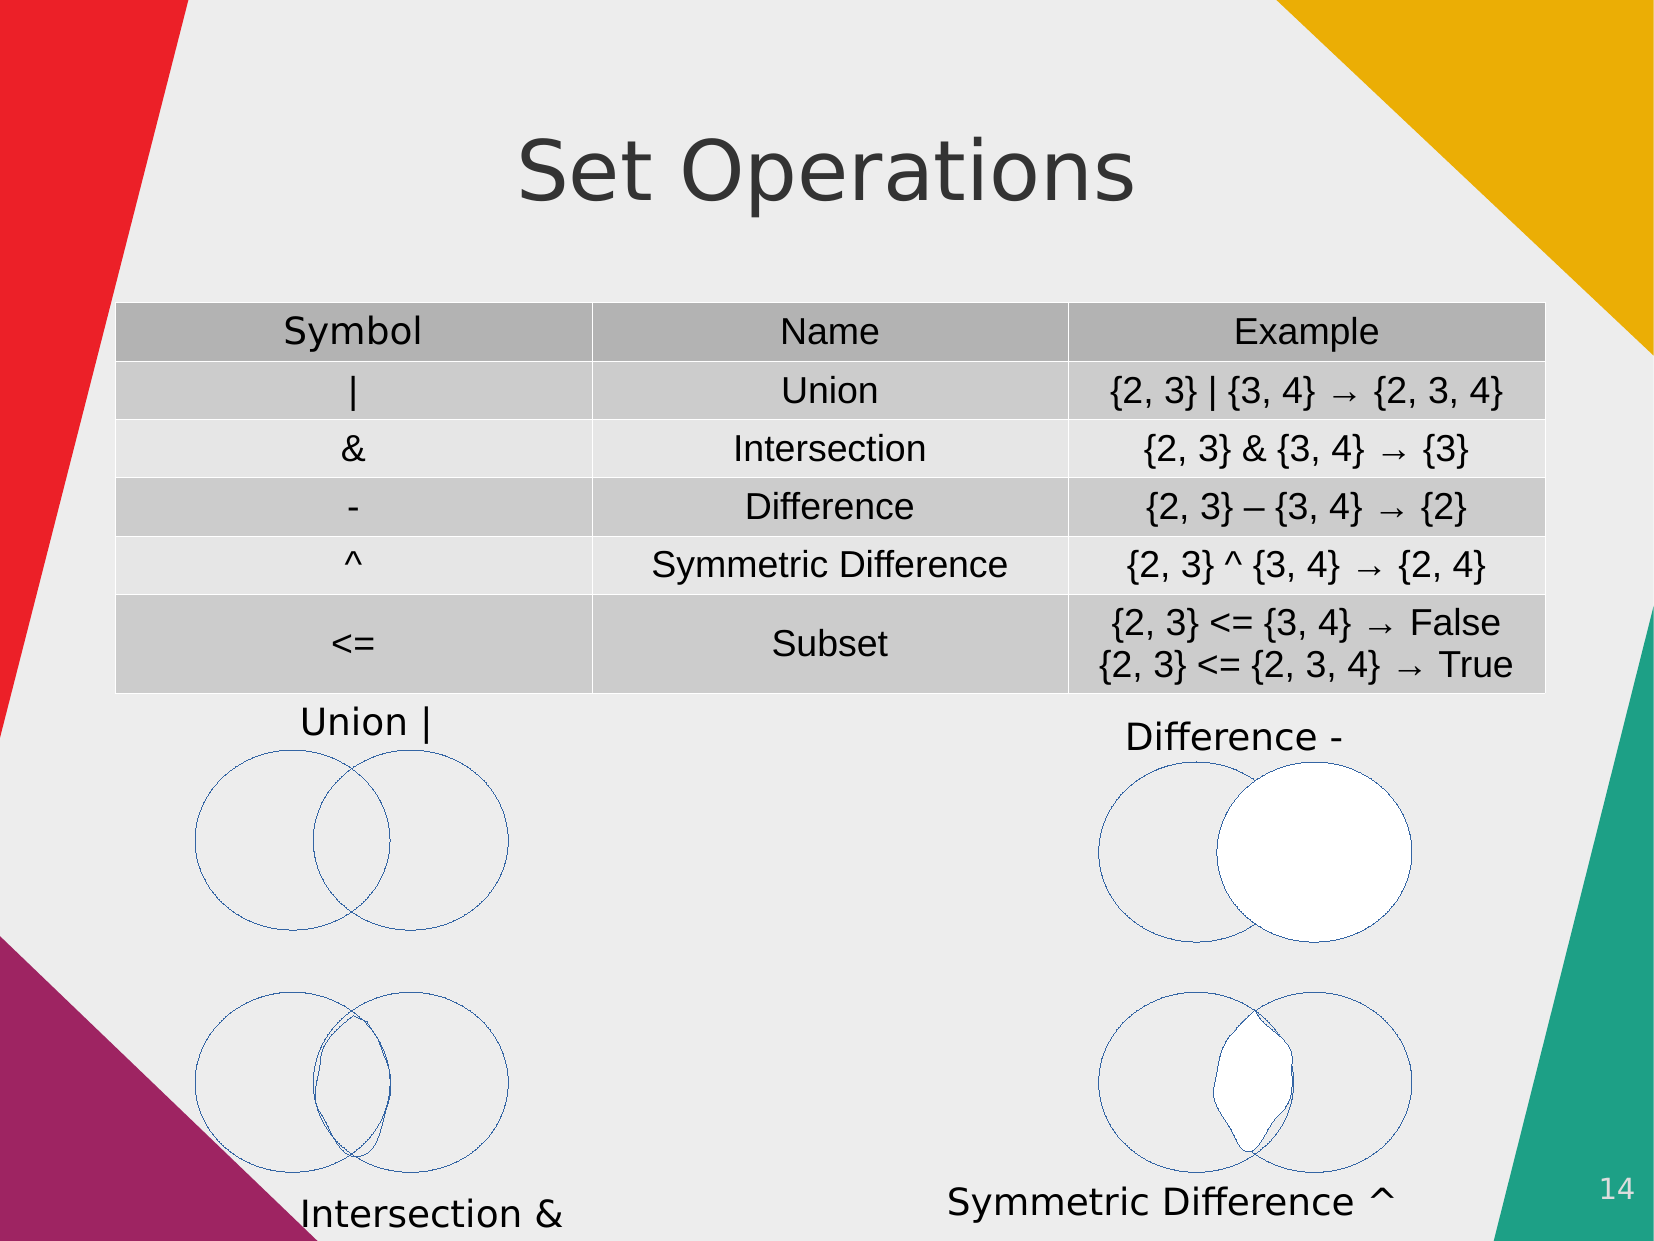

# Set Operations
| Symbol | Name | Example |
| --- | --- | --- |
| | | Union | {2, 3} | {3, 4} → {2, 3, 4} |
| & | Intersection | {2, 3} & {3, 4} → {3} |
| - | Difference | {2, 3} – {3, 4} → {2} |
| ^ | Symmetric Difference | {2, 3} ^ {3, 4} → {2, 4} |
| <= | Subset | {2, 3} <= {3, 4} → False {2, 3} <= {2, 3, 4} → True |
Union |
Difference -
14
Symmetric Difference ^
Intersection &